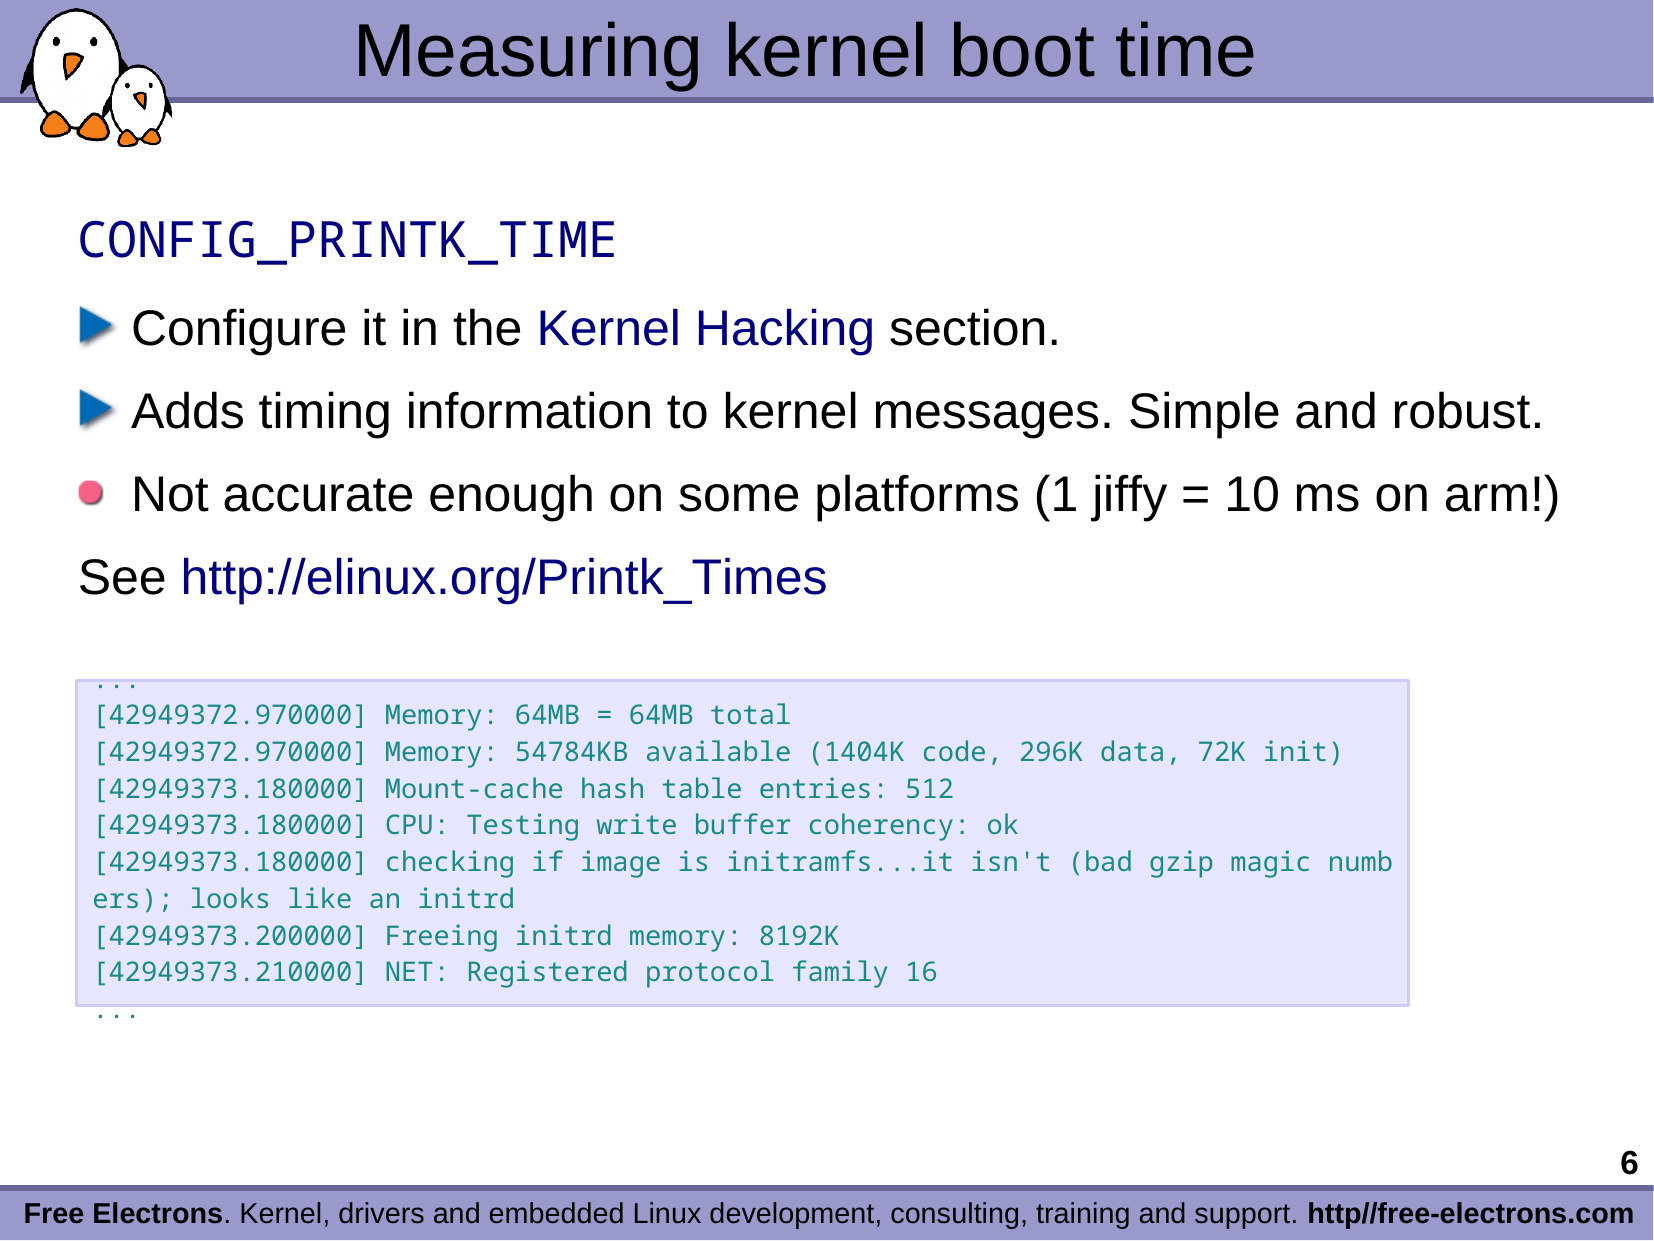

# Measuring kernel boot time
CONFIG_PRINTK_TIME
Configure it in the Kernel Hacking section.
Adds timing information to kernel messages. Simple and robust.
Not accurate enough on some platforms (1 jiffy = 10 ms on arm!)
See http://elinux.org/Printk_Times
...
[42949372.970000] Memory: 64MB = 64MB total
[42949372.970000] Memory: 54784KB available (1404K code, 296K data, 72K init)
[42949373.180000] Mount-cache hash table entries: 512
[42949373.180000] CPU: Testing write buffer coherency: ok
[42949373.180000] checking if image is initramfs...it isn't (bad gzip magic numb
ers); looks like an initrd
[42949373.200000] Freeing initrd memory: 8192K
[42949373.210000] NET: Registered protocol family 16
...